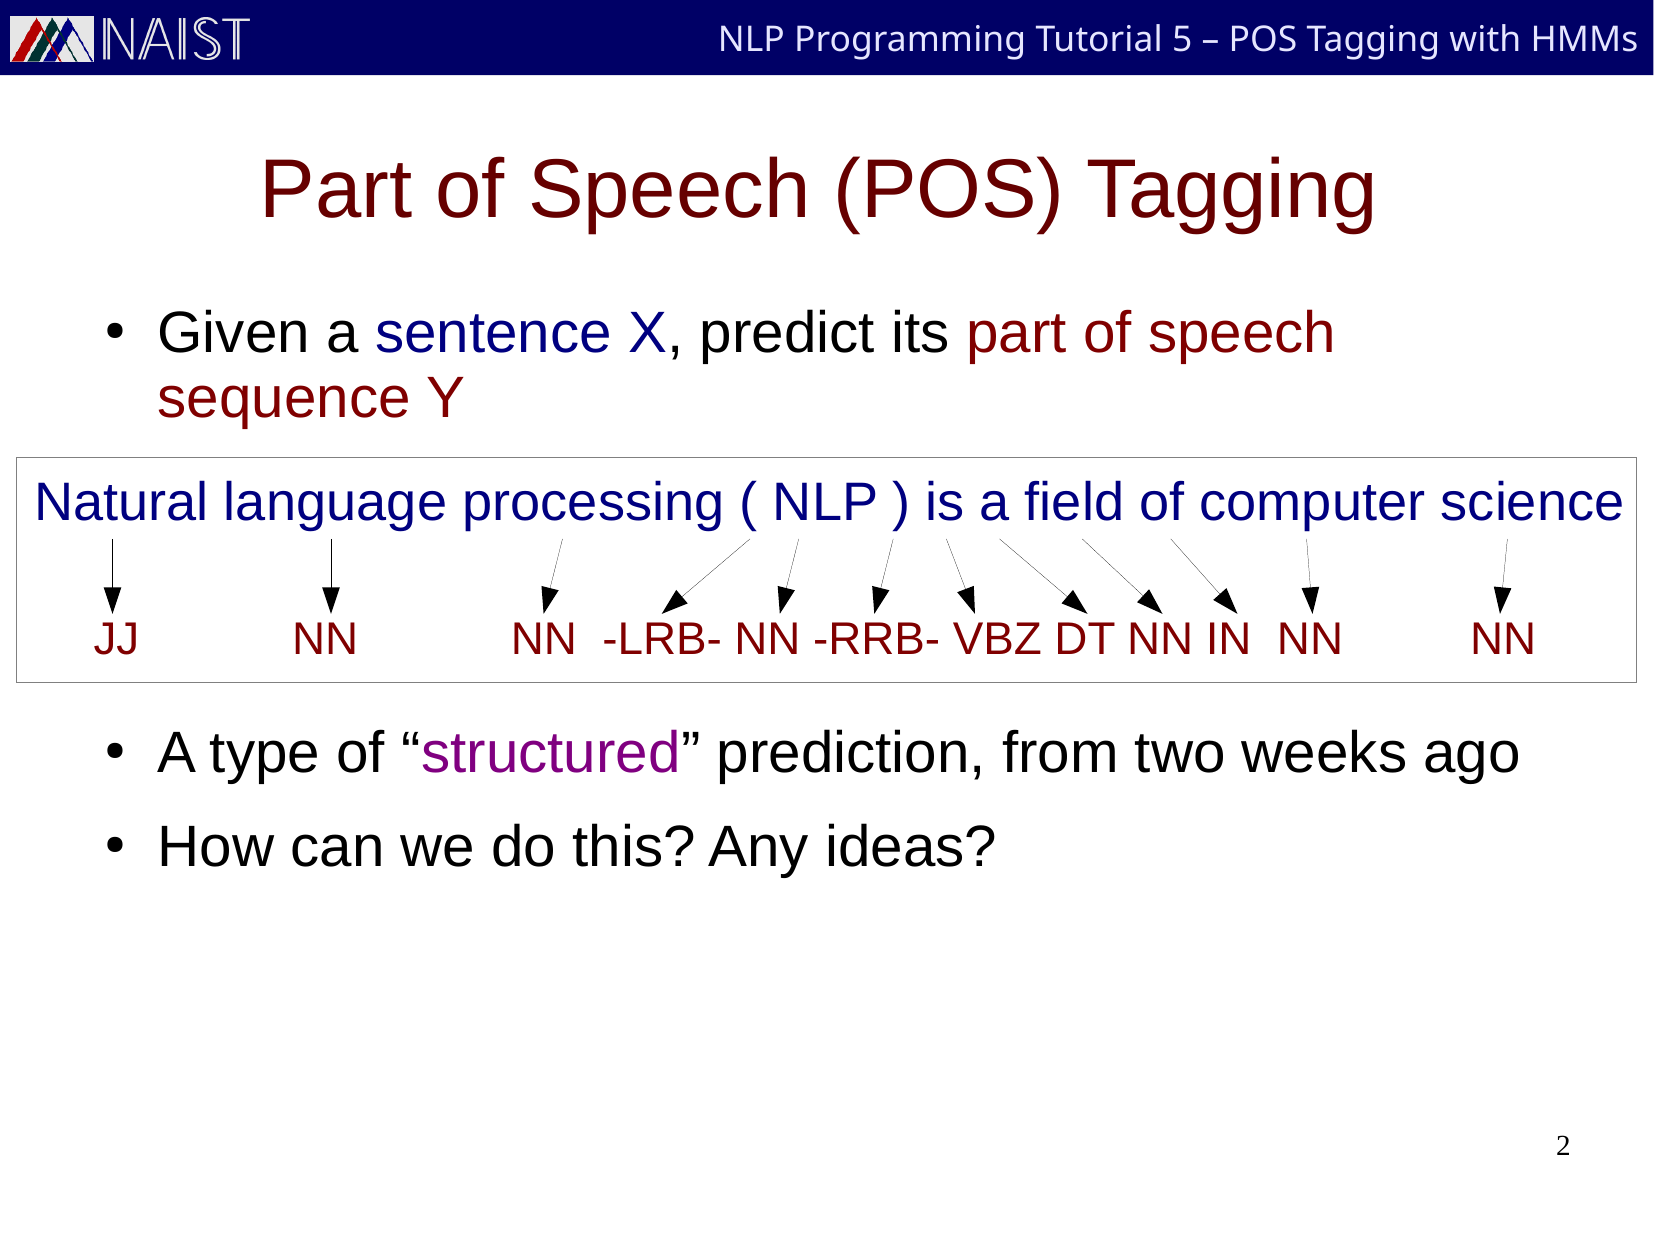

# Part of Speech (POS) Tagging
Given a sentence X, predict its part of speech sequence Y
A type of “structured” prediction, from two weeks ago
How can we do this? Any ideas?
Natural language processing ( NLP ) is a field of computer science
JJ NN NN -LRB- NN -RRB- VBZ DT NN IN NN NN
2